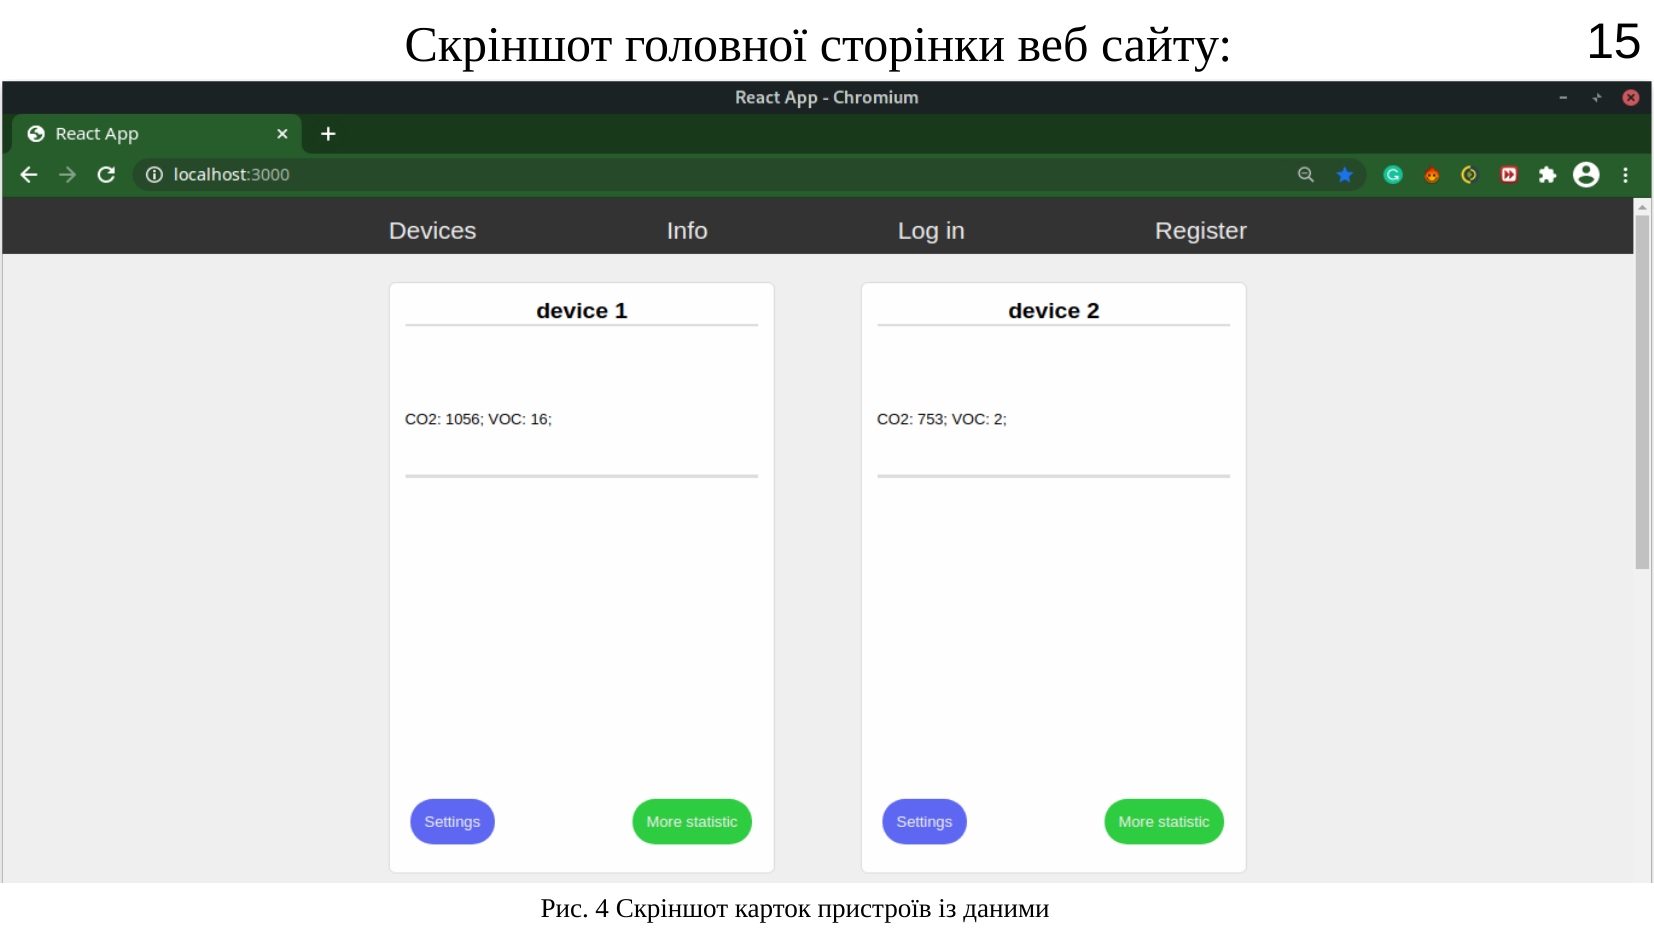

Скріншот головної сторінки веб сайту:
Рис. 4 Скріншот карток пристроїв із даними